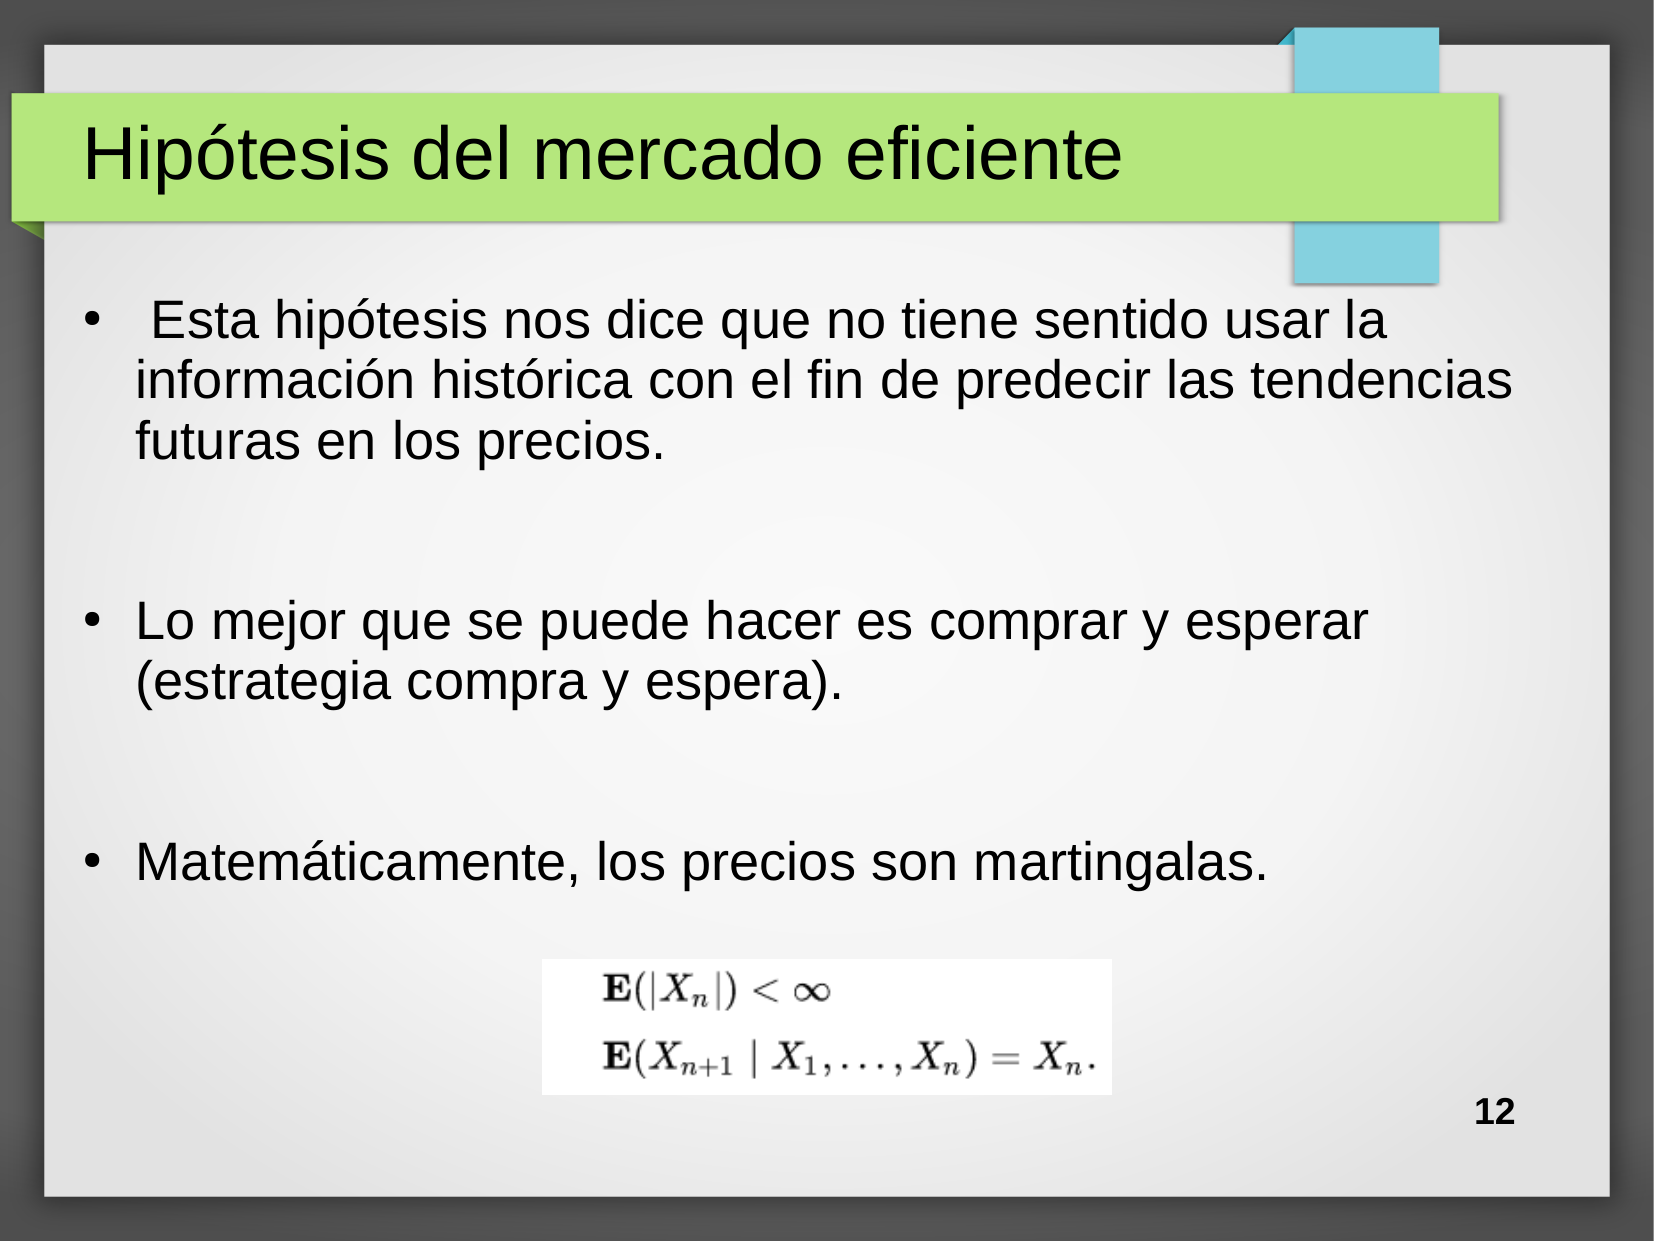

# Hipótesis del mercado eficiente
 Esta hipótesis nos dice que no tiene sentido usar la información histórica con el fin de predecir las tendencias futuras en los precios.
Lo mejor que se puede hacer es comprar y esperar (estrategia compra y espera).
Matemáticamente, los precios son martingalas.